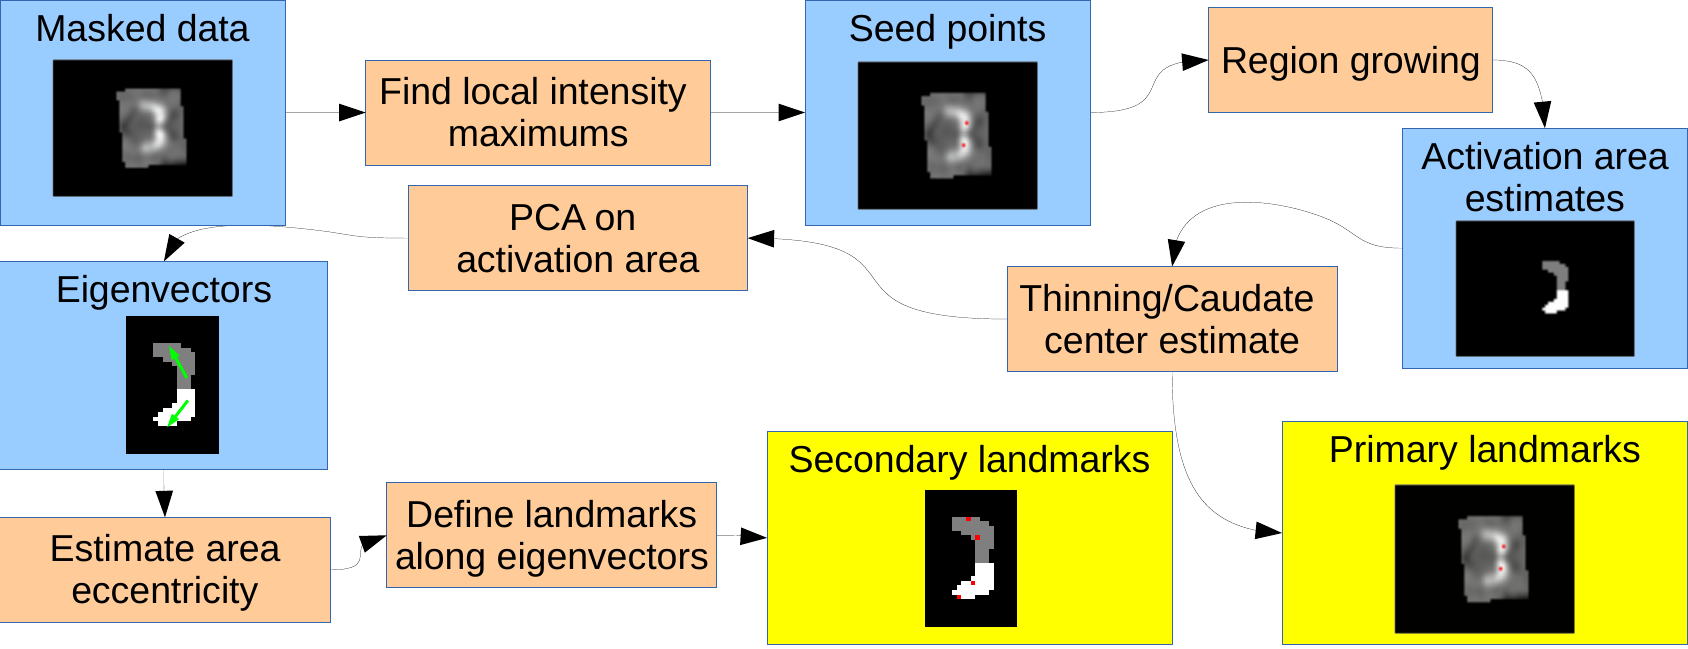

Masked data
Seed points
Region growing
Find local intensity
maximums
Activation area
estimates
PCA on
activation area
Eigenvectors
Thinning/Caudate
center estimate
Primary landmarks
Secondary landmarks
Define landmarks
along eigenvectors
Estimate area
eccentricity